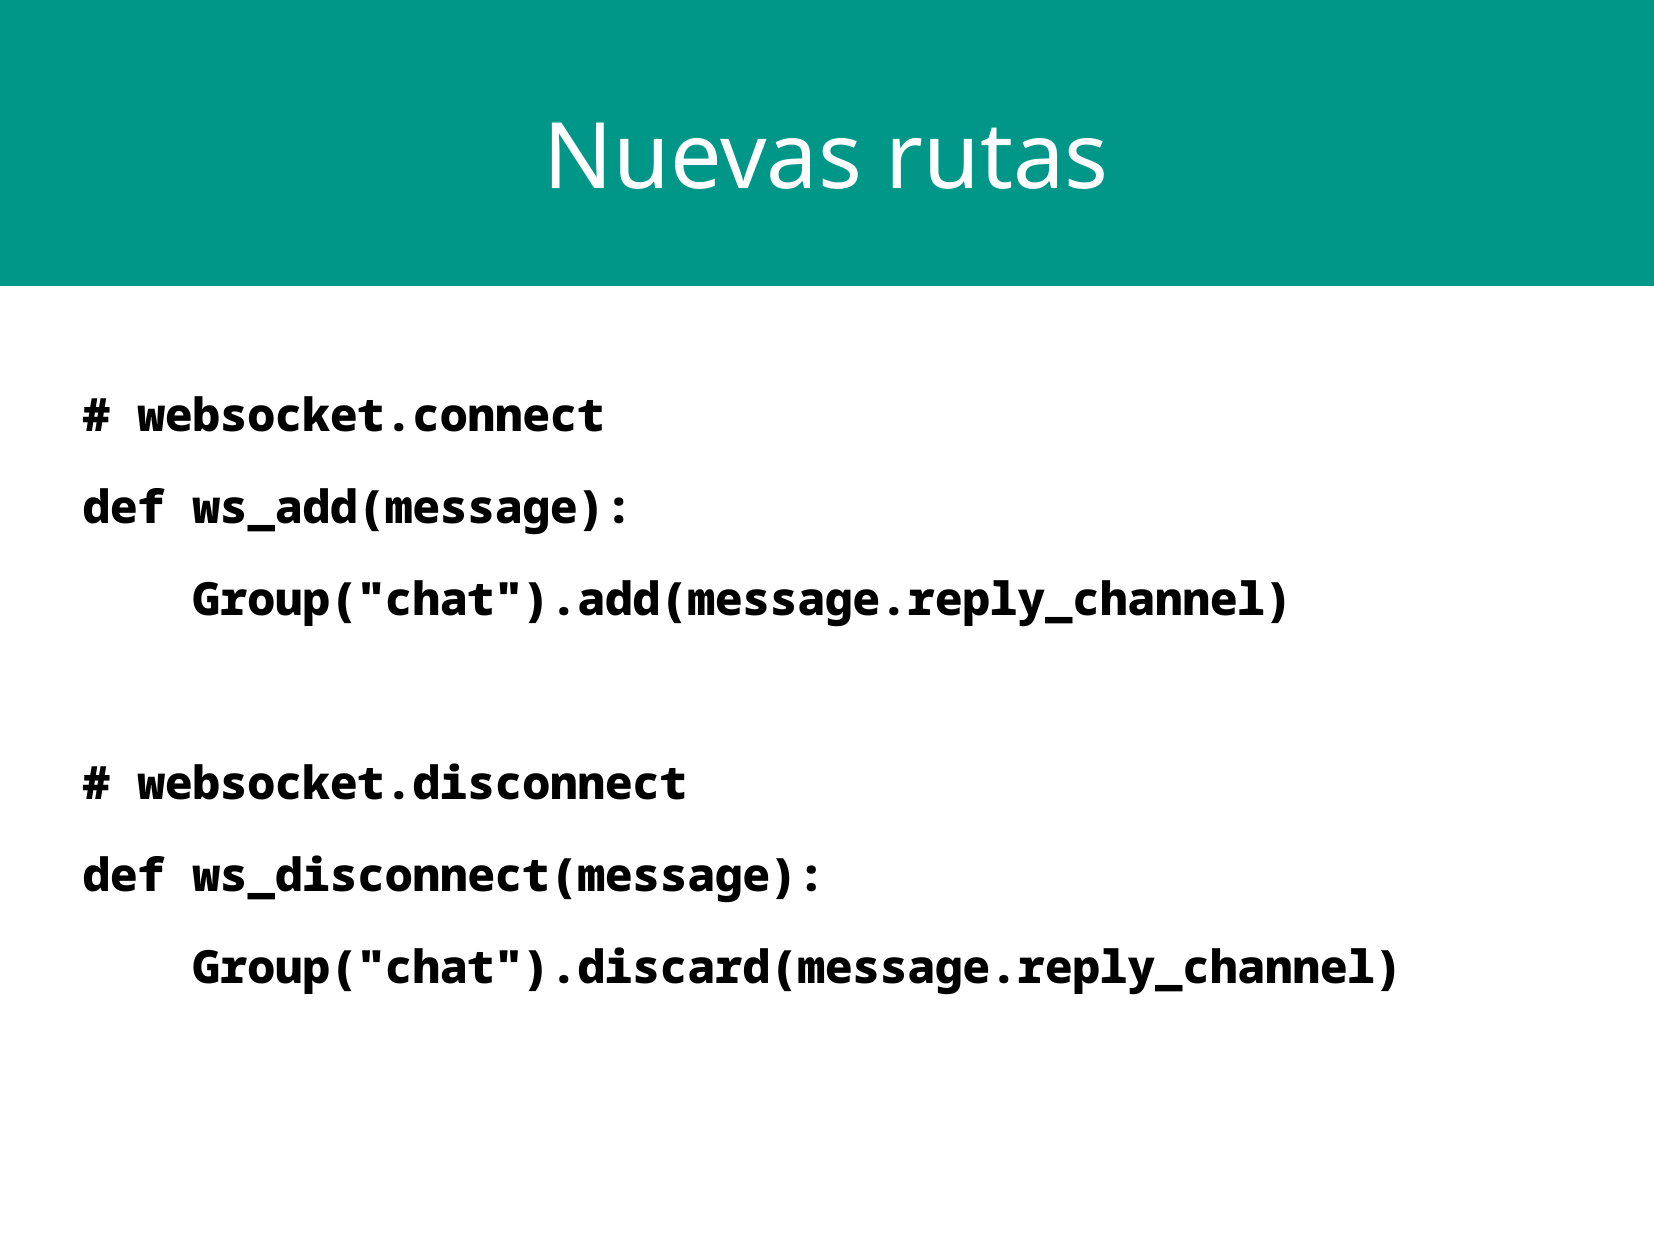

# Nuevas rutas
# websocket.connect
def ws_add(message):
 Group("chat").add(message.reply_channel)
# websocket.disconnect
def ws_disconnect(message):
 Group("chat").discard(message.reply_channel)